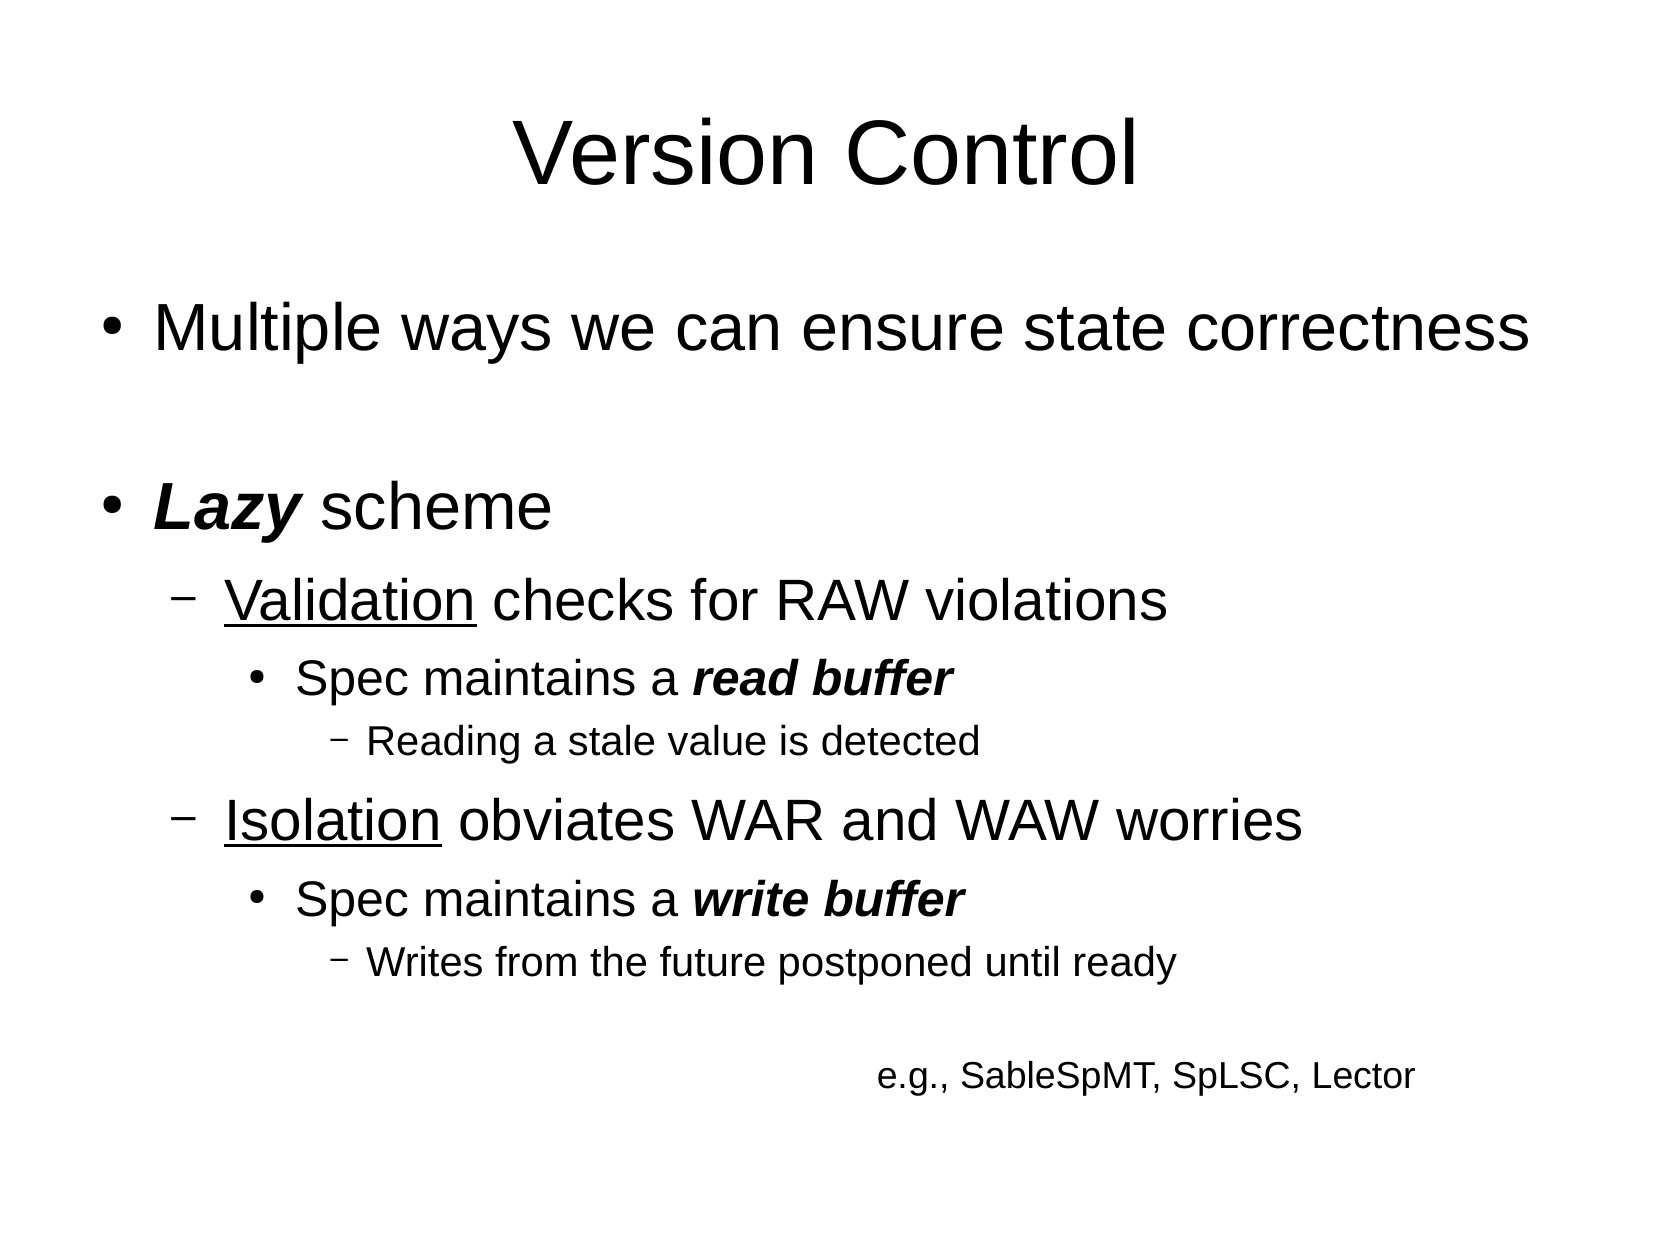

# Version Control
Multiple ways we can ensure state correctness
Lazy scheme
Validation checks for RAW violations
Spec maintains a read buffer
Reading a stale value is detected
Isolation obviates WAR and WAW worries
Spec maintains a write buffer
Writes from the future postponed until ready
e.g., SableSpMT, SpLSC, Lector